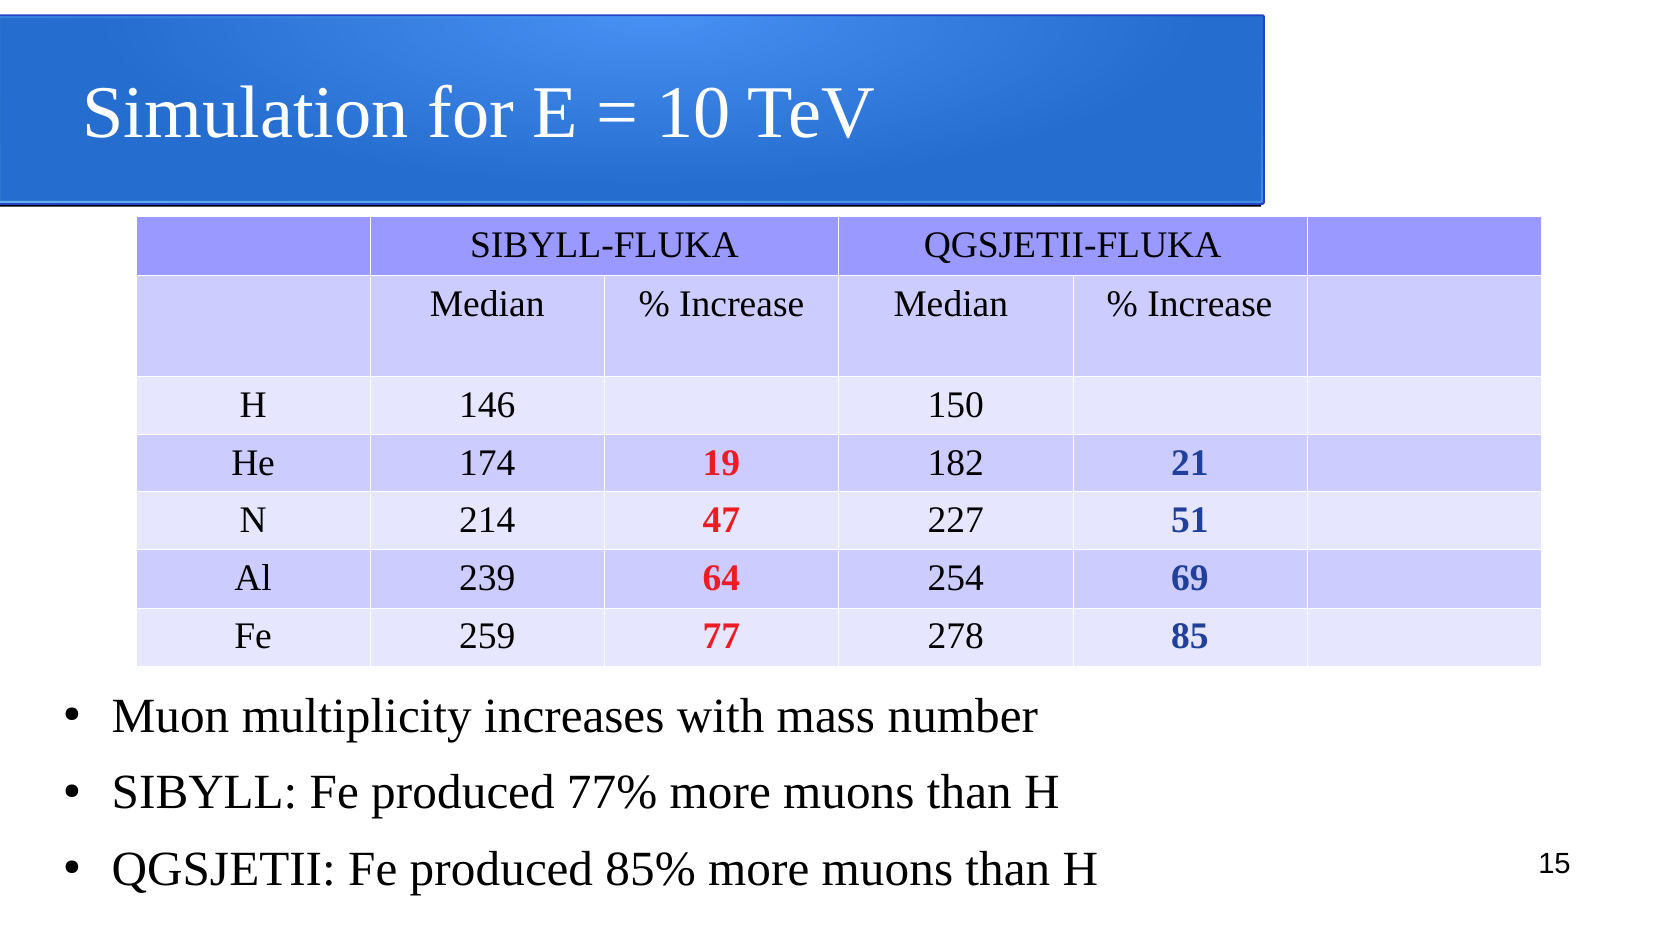

# Simulation for E = 10 TeV
| | SIBYLL-FLUKA | | QGSJETII-FLUKA | | |
| --- | --- | --- | --- | --- | --- |
| | Median | % Increase | Median | % Increase | |
| H | 146 | | 150 | | |
| He | 174 | 19 | 182 | 21 | |
| N | 214 | 47 | 227 | 51 | |
| Al | 239 | 64 | 254 | 69 | |
| Fe | 259 | 77 | 278 | 85 | |
Muon multiplicity increases with mass number
SIBYLL: Fe produced 77% more muons than H
QGSJETII: Fe produced 85% more muons than H